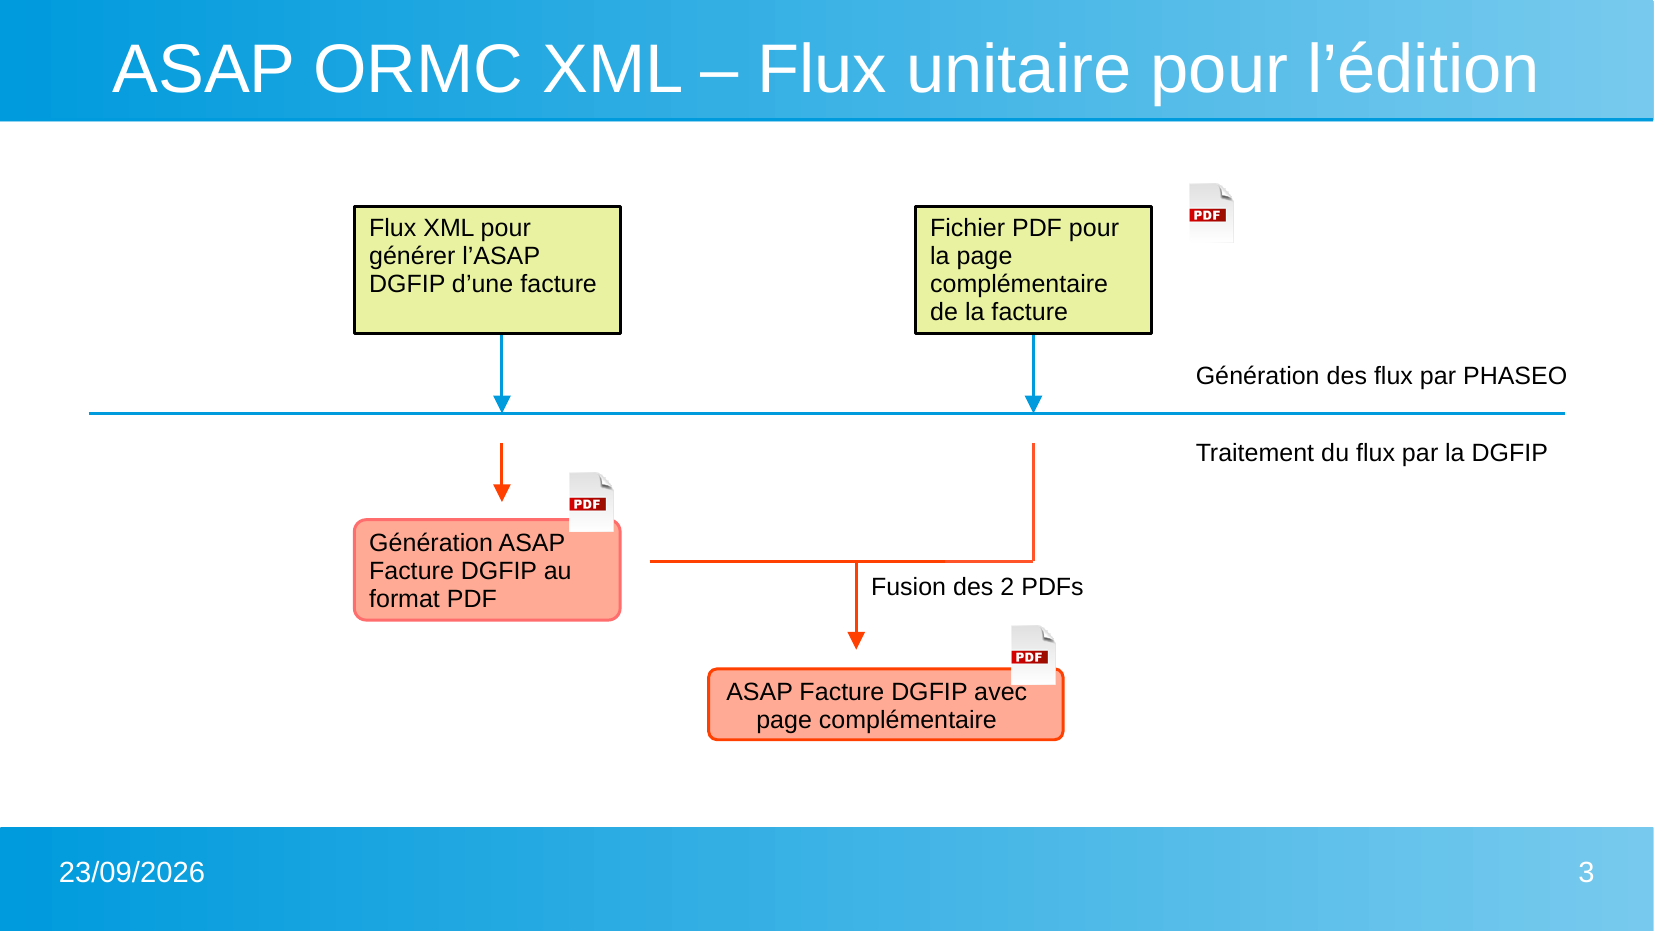

# ASAP ORMC XML – Flux unitaire pour l’édition
Flux XML pour générer l’ASAP DGFIP d’une facture
Fichier PDF pour la page complémentaire de la facture
Génération des flux par PHASEO
Traitement du flux par la DGFIP
Génération ASAP Facture DGFIP au format PDF
Fusion des 2 PDFs
ASAP Facture DGFIP avec page complémentaire
3